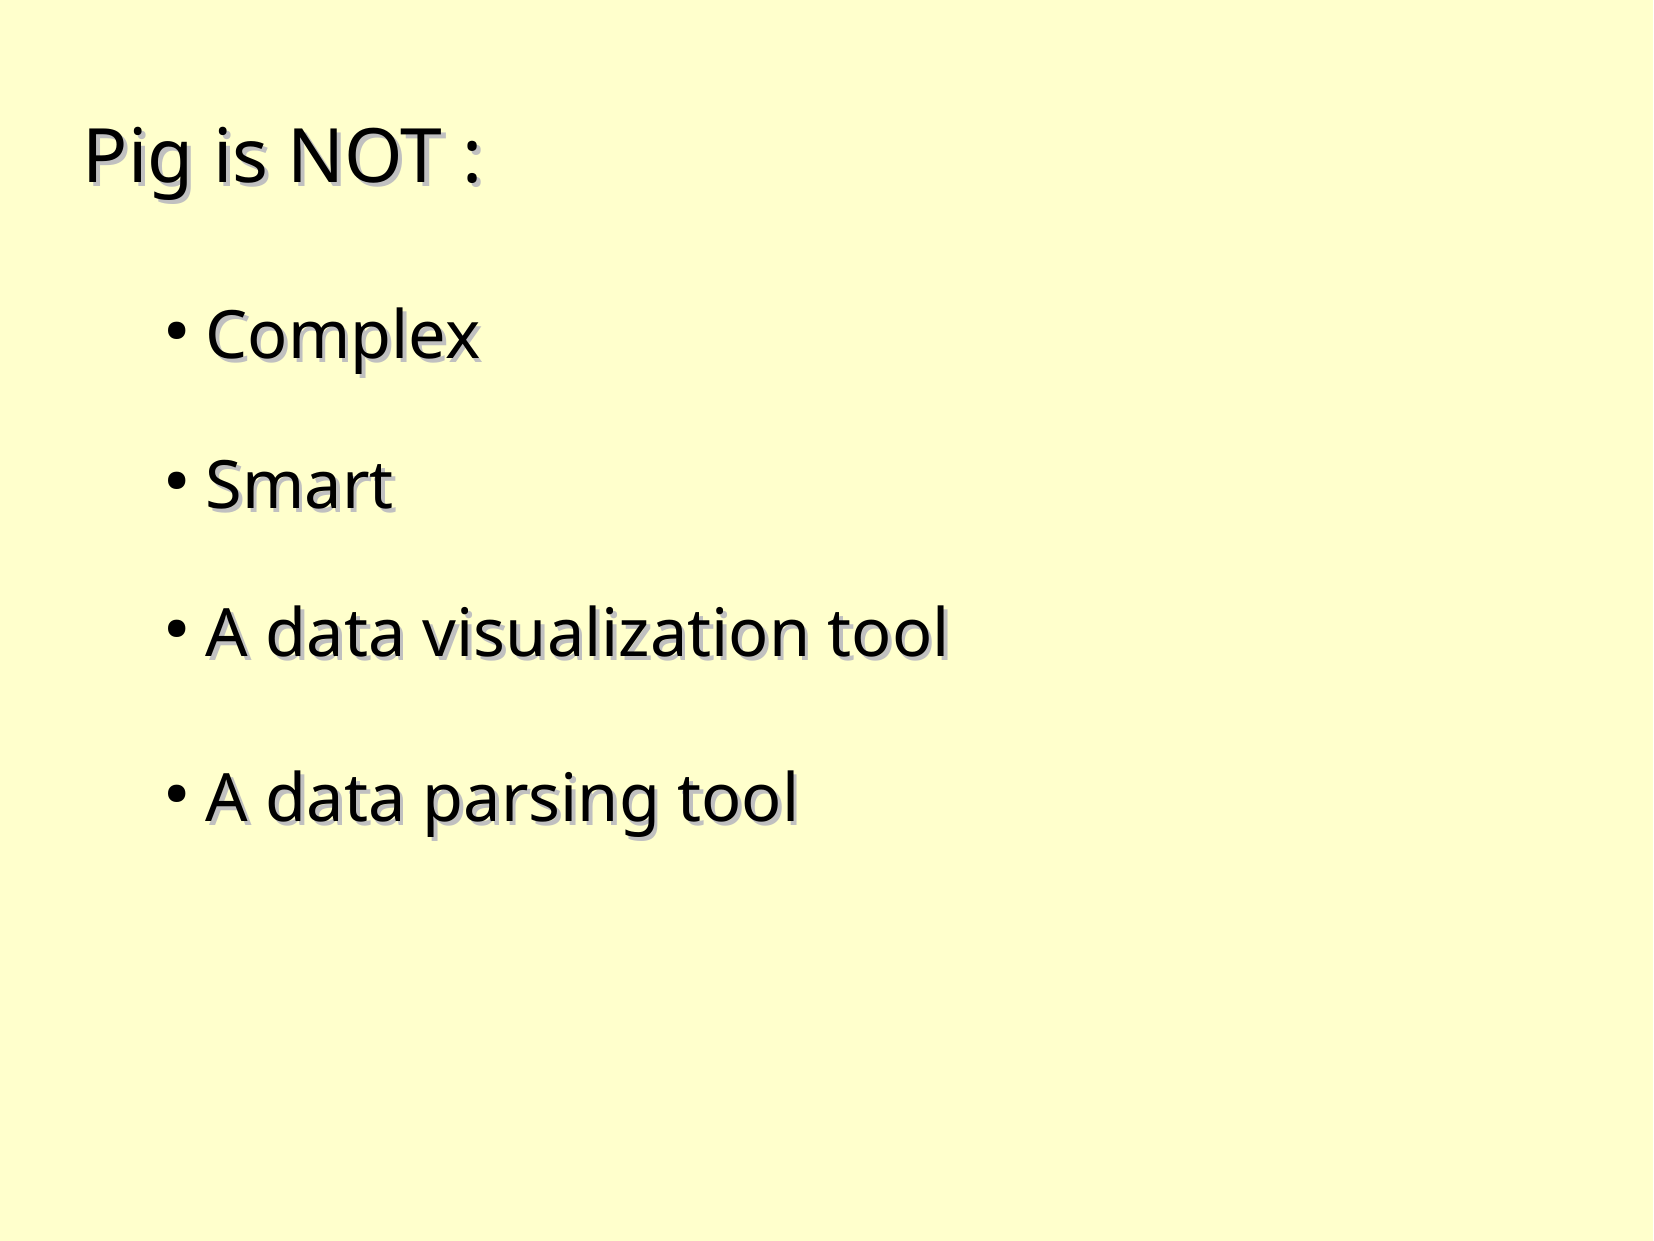

# Pig is NOT :
 Complex
 Smart
 A data visualization tool
 A data parsing tool